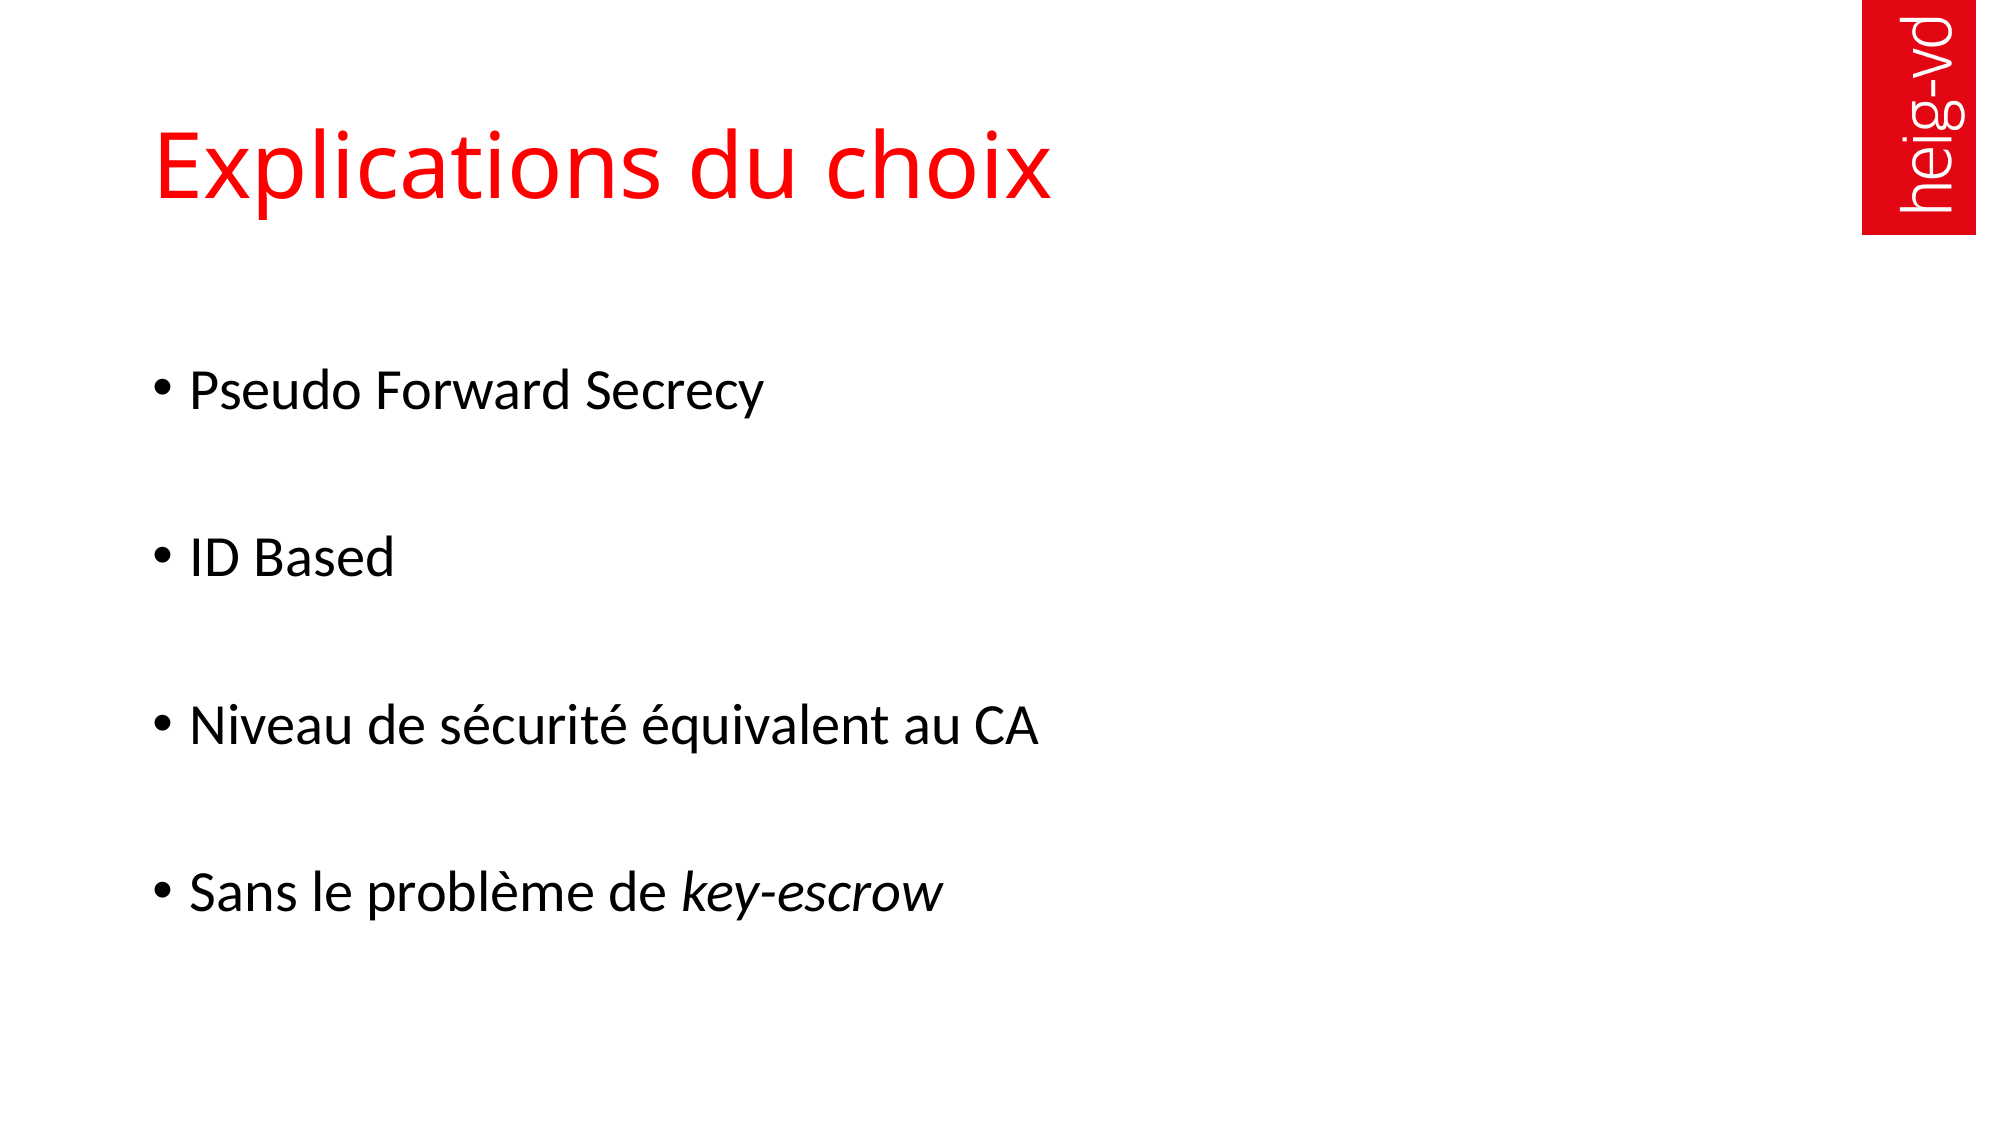

# Explications du choix
Pseudo Forward Secrecy
ID Based
Niveau de sécurité équivalent au CA
Sans le problème de key-escrow